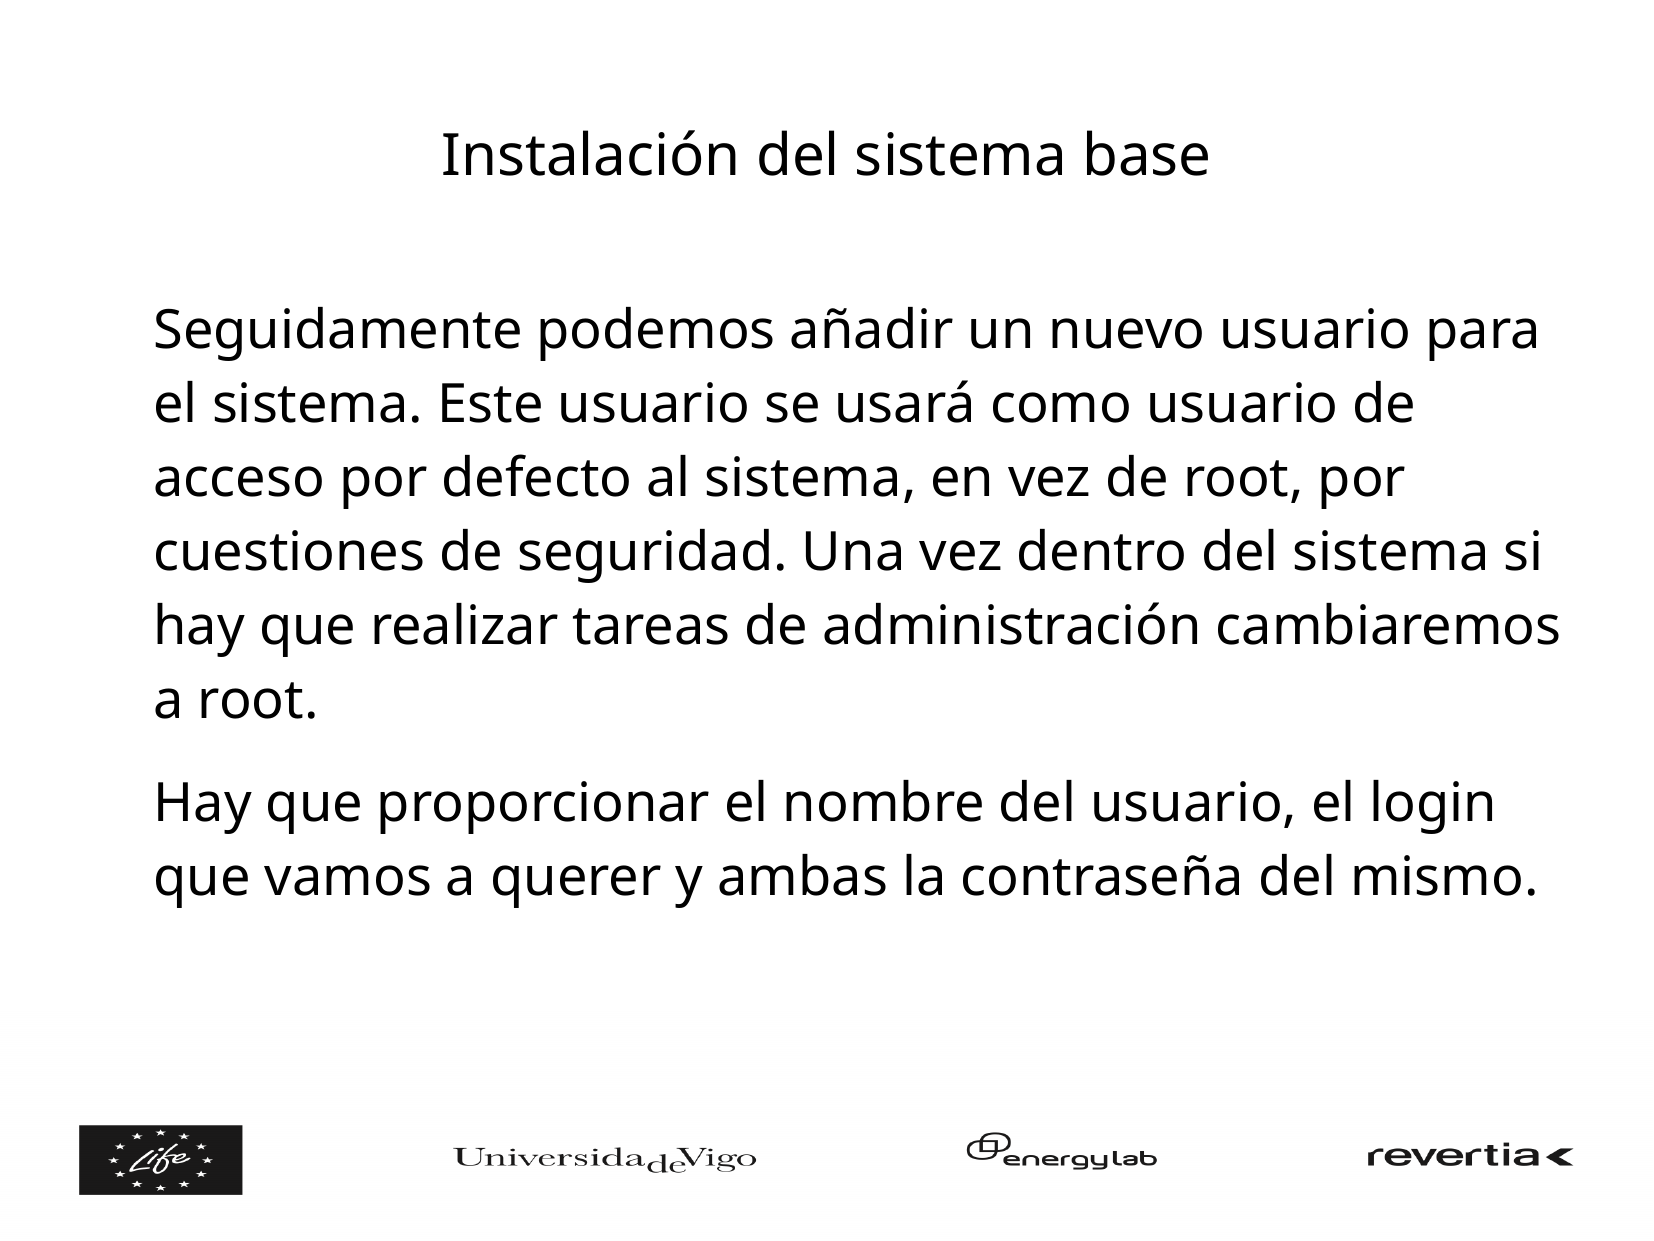

# Instalación del sistema base
Seguidamente podemos añadir un nuevo usuario para el sistema. Este usuario se usará como usuario de acceso por defecto al sistema, en vez de root, por cuestiones de seguridad. Una vez dentro del sistema si hay que realizar tareas de administración cambiaremos a root.
Hay que proporcionar el nombre del usuario, el login que vamos a querer y ambas la contraseña del mismo.